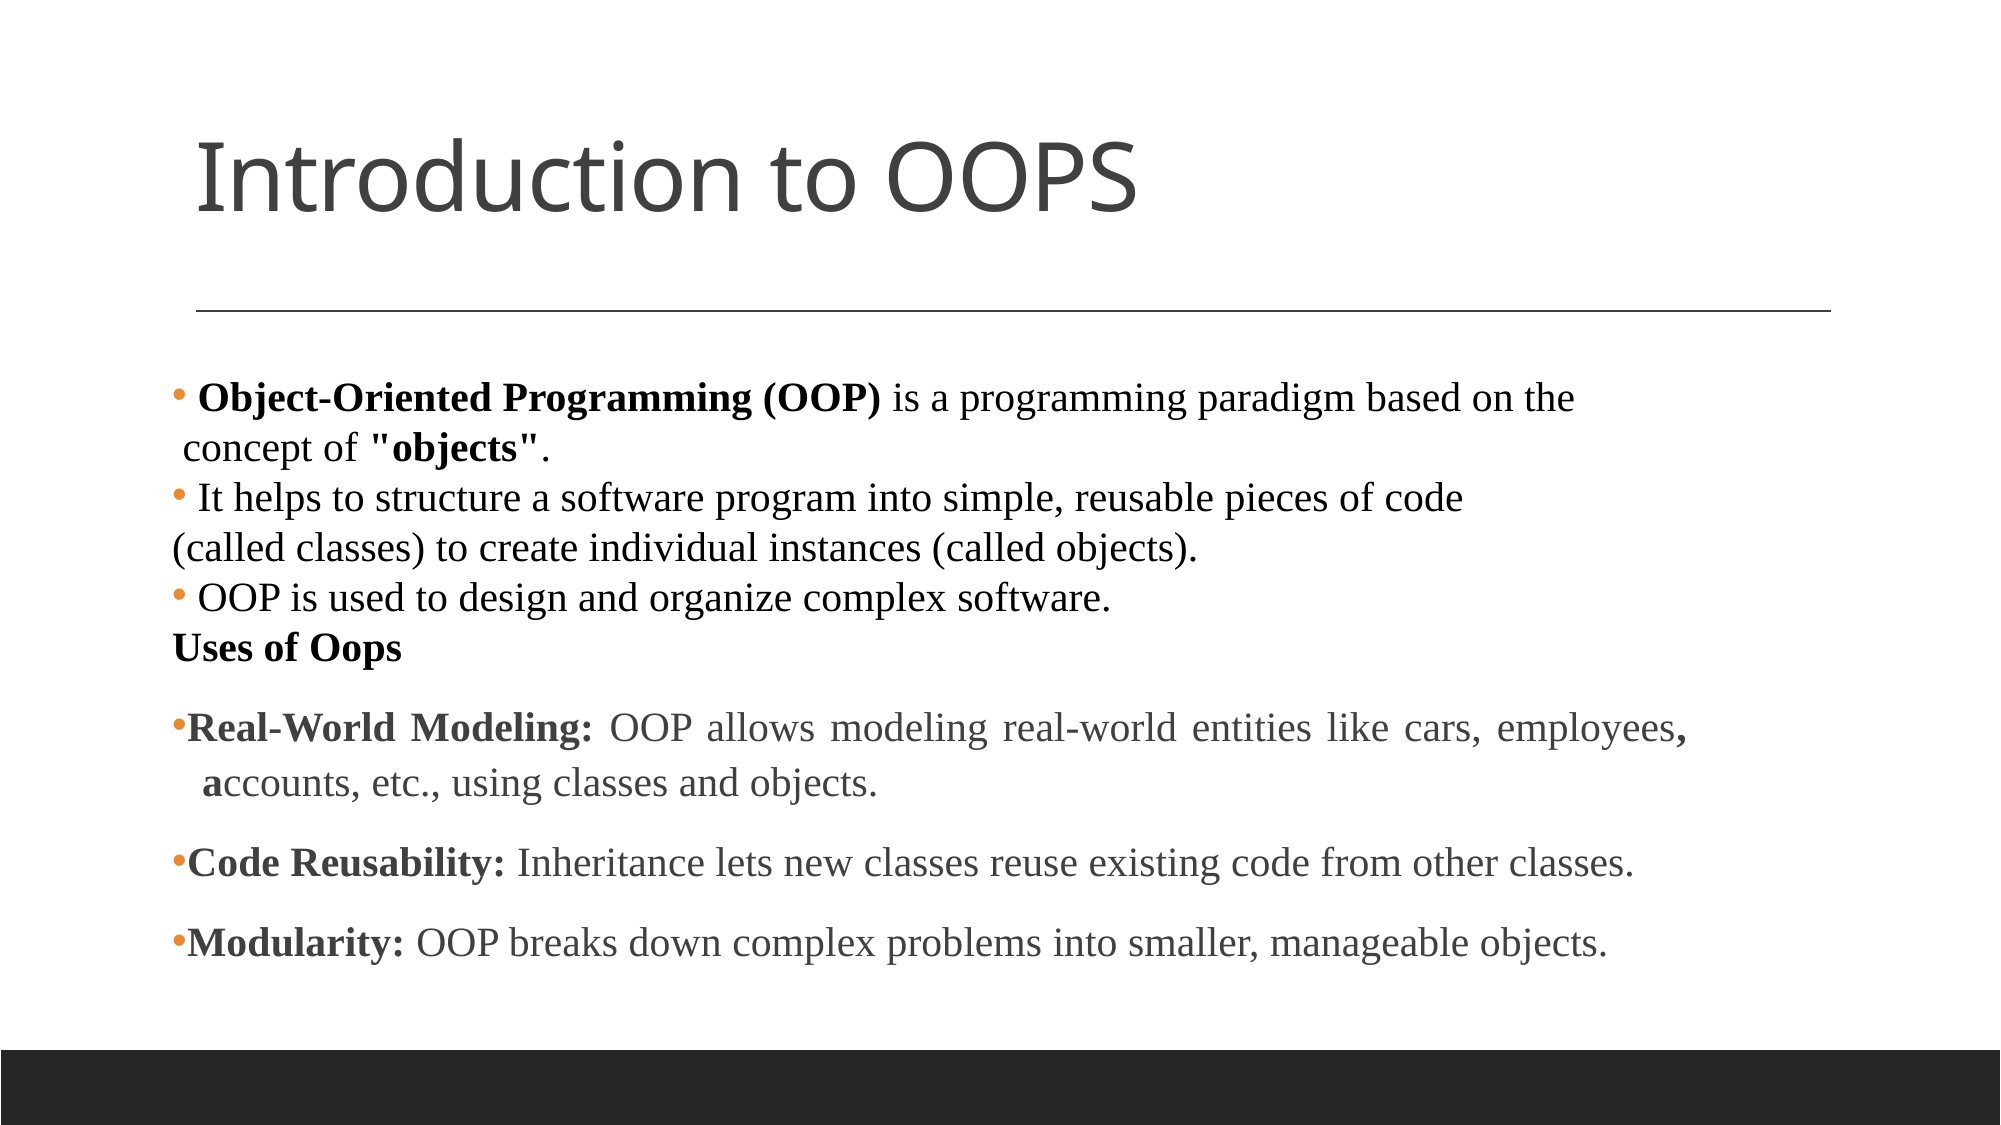

# Introduction to OOPS
 Object-Oriented Programming (OOP) is a programming paradigm based on the
 concept of "objects".
 It helps to structure a software program into simple, reusable pieces of code
(called classes) to create individual instances (called objects).
 OOP is used to design and organize complex software.
Uses of Oops
Real-World Modeling: OOP allows modeling real-world entities like cars, employees, accounts, etc., using classes and objects.
Code Reusability: Inheritance lets new classes reuse existing code from other classes.
Modularity: OOP breaks down complex problems into smaller, manageable objects.